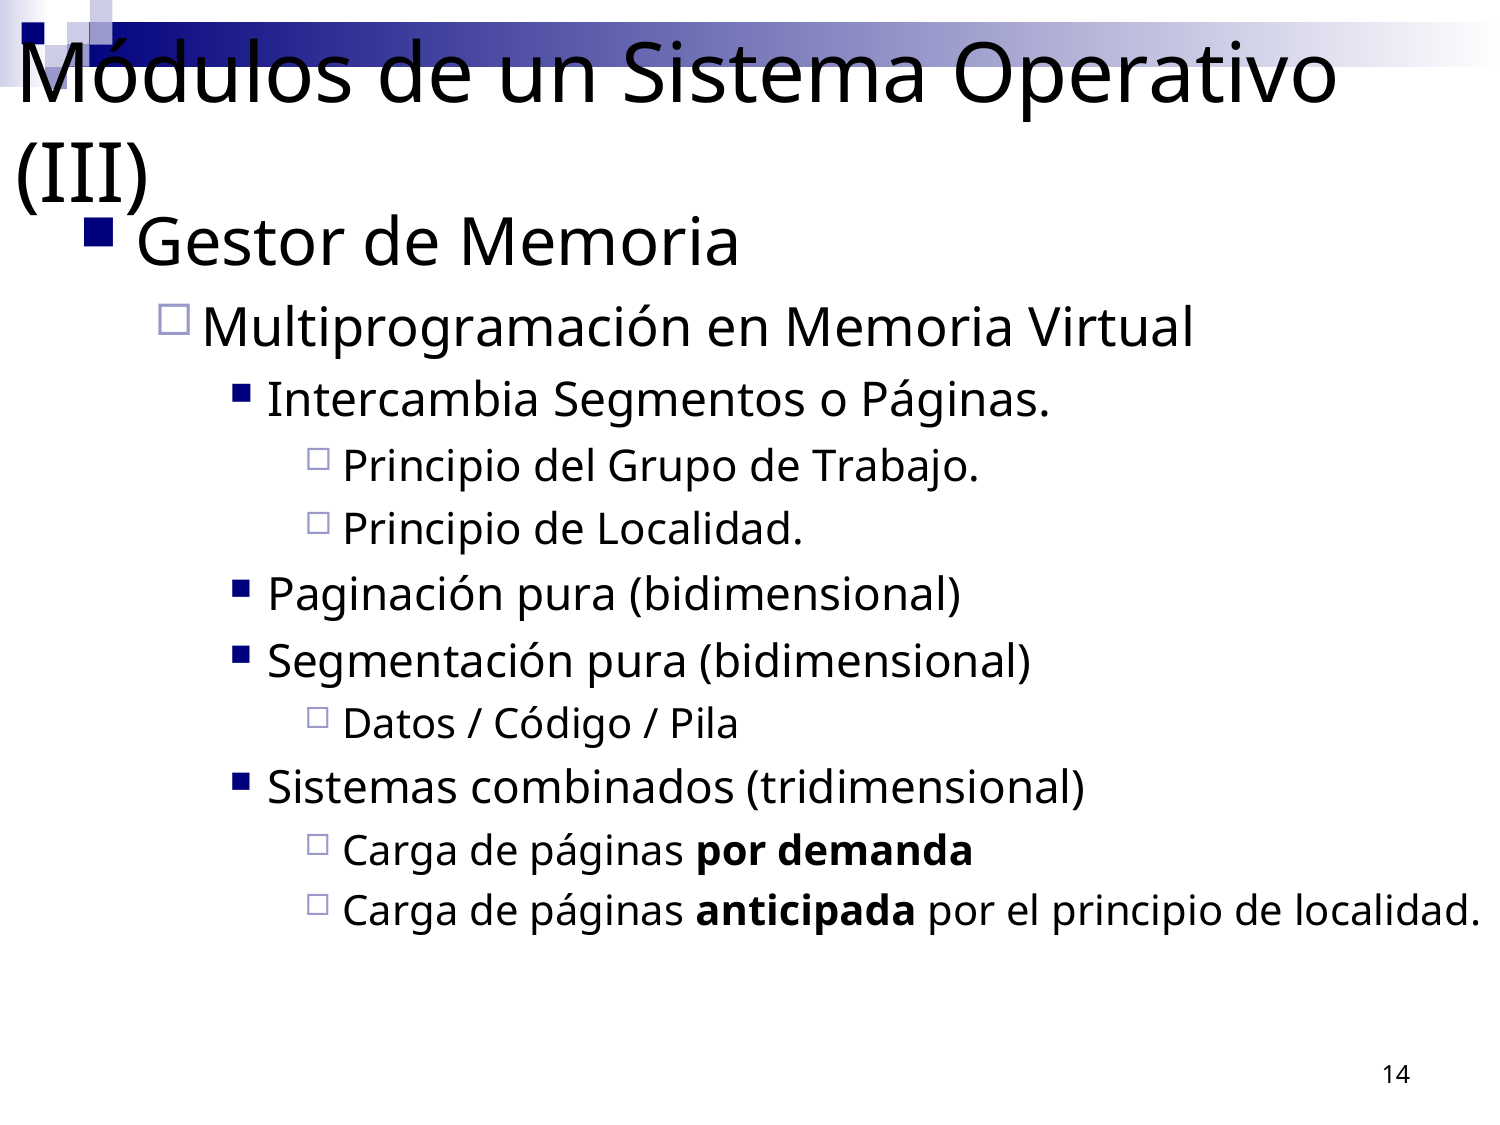

Módulos de un Sistema Operativo (III)
Gestor de Memoria
Multiprogramación en Memoria Virtual
Intercambia Segmentos o Páginas.
Principio del Grupo de Trabajo.
Principio de Localidad.
Paginación pura (bidimensional)
Segmentación pura (bidimensional)
Datos / Código / Pila
Sistemas combinados (tridimensional)
Carga de páginas por demanda
Carga de páginas anticipada por el principio de localidad.